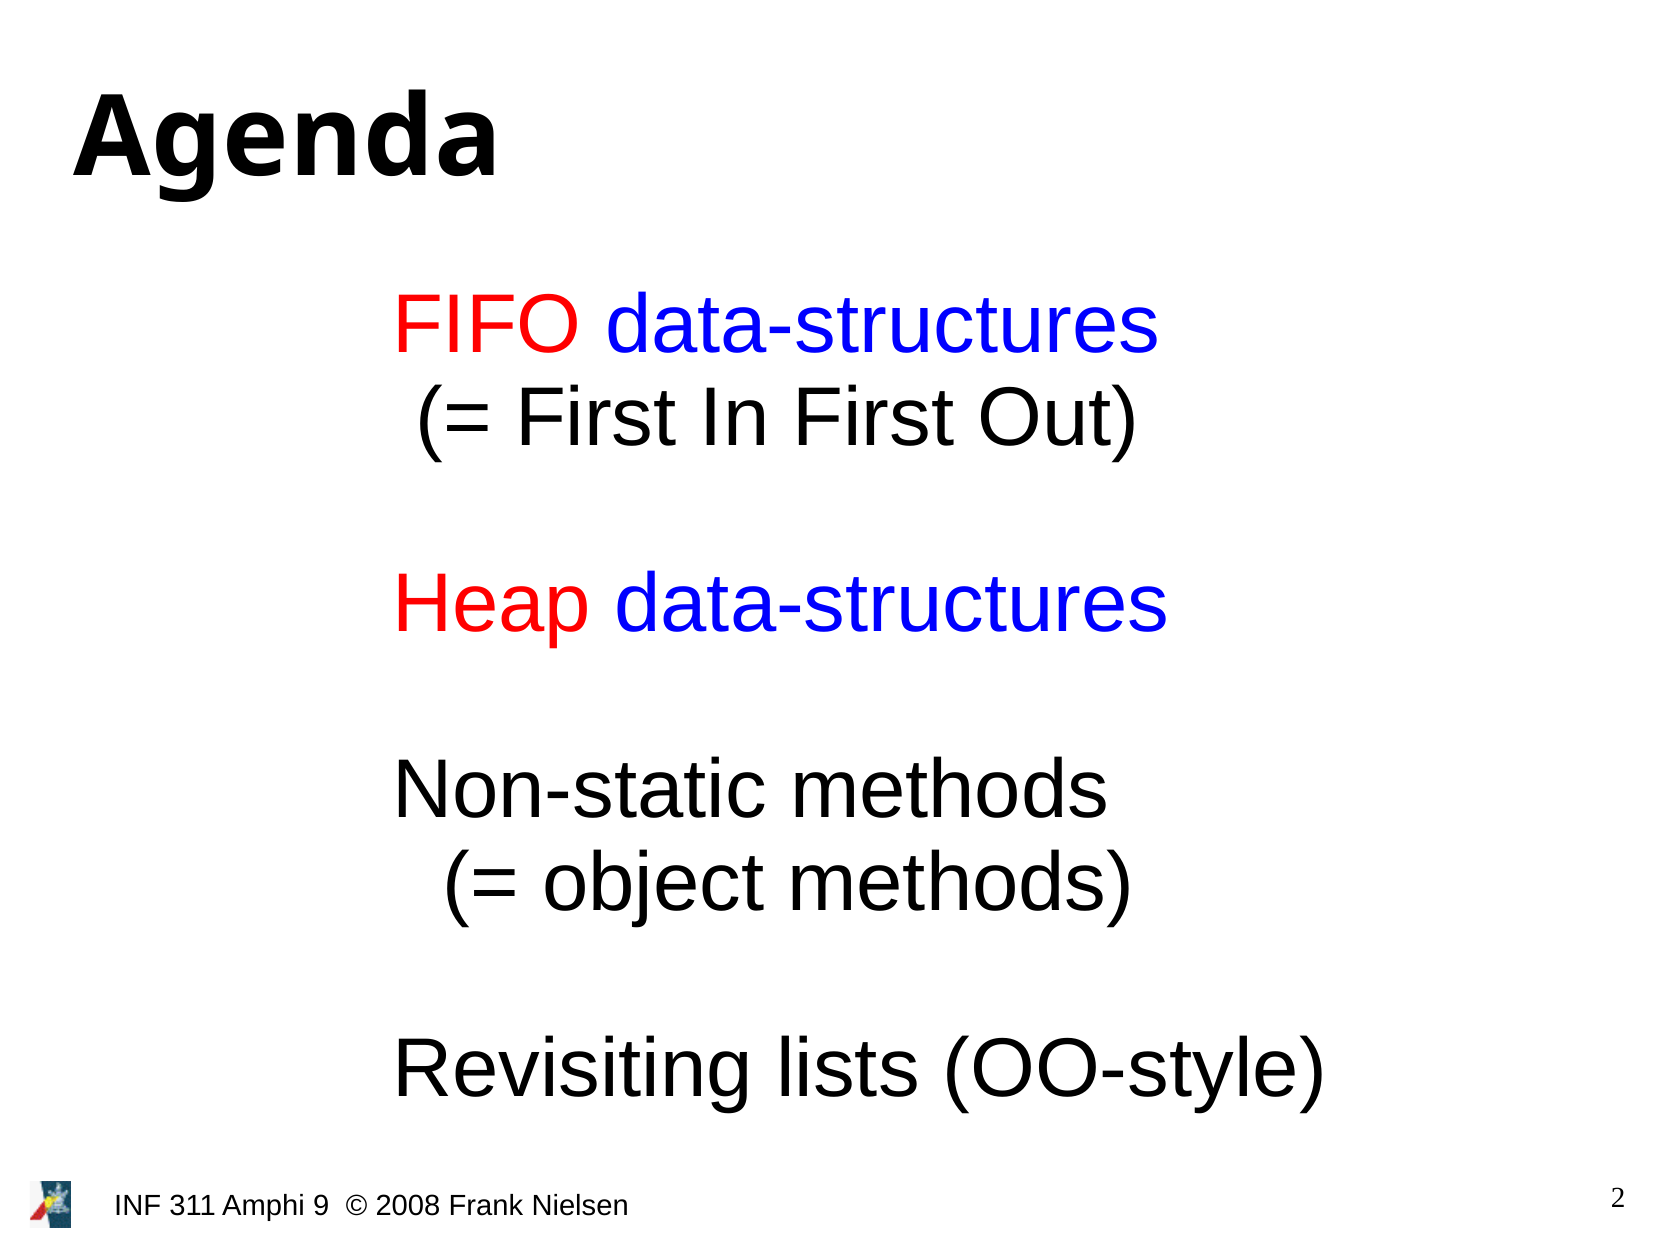

Agenda
 FIFO data-structures
 (= First In First Out)
 Heap data-structures
 Non-static methods
	(= object methods)
 Revisiting lists (OO-style)